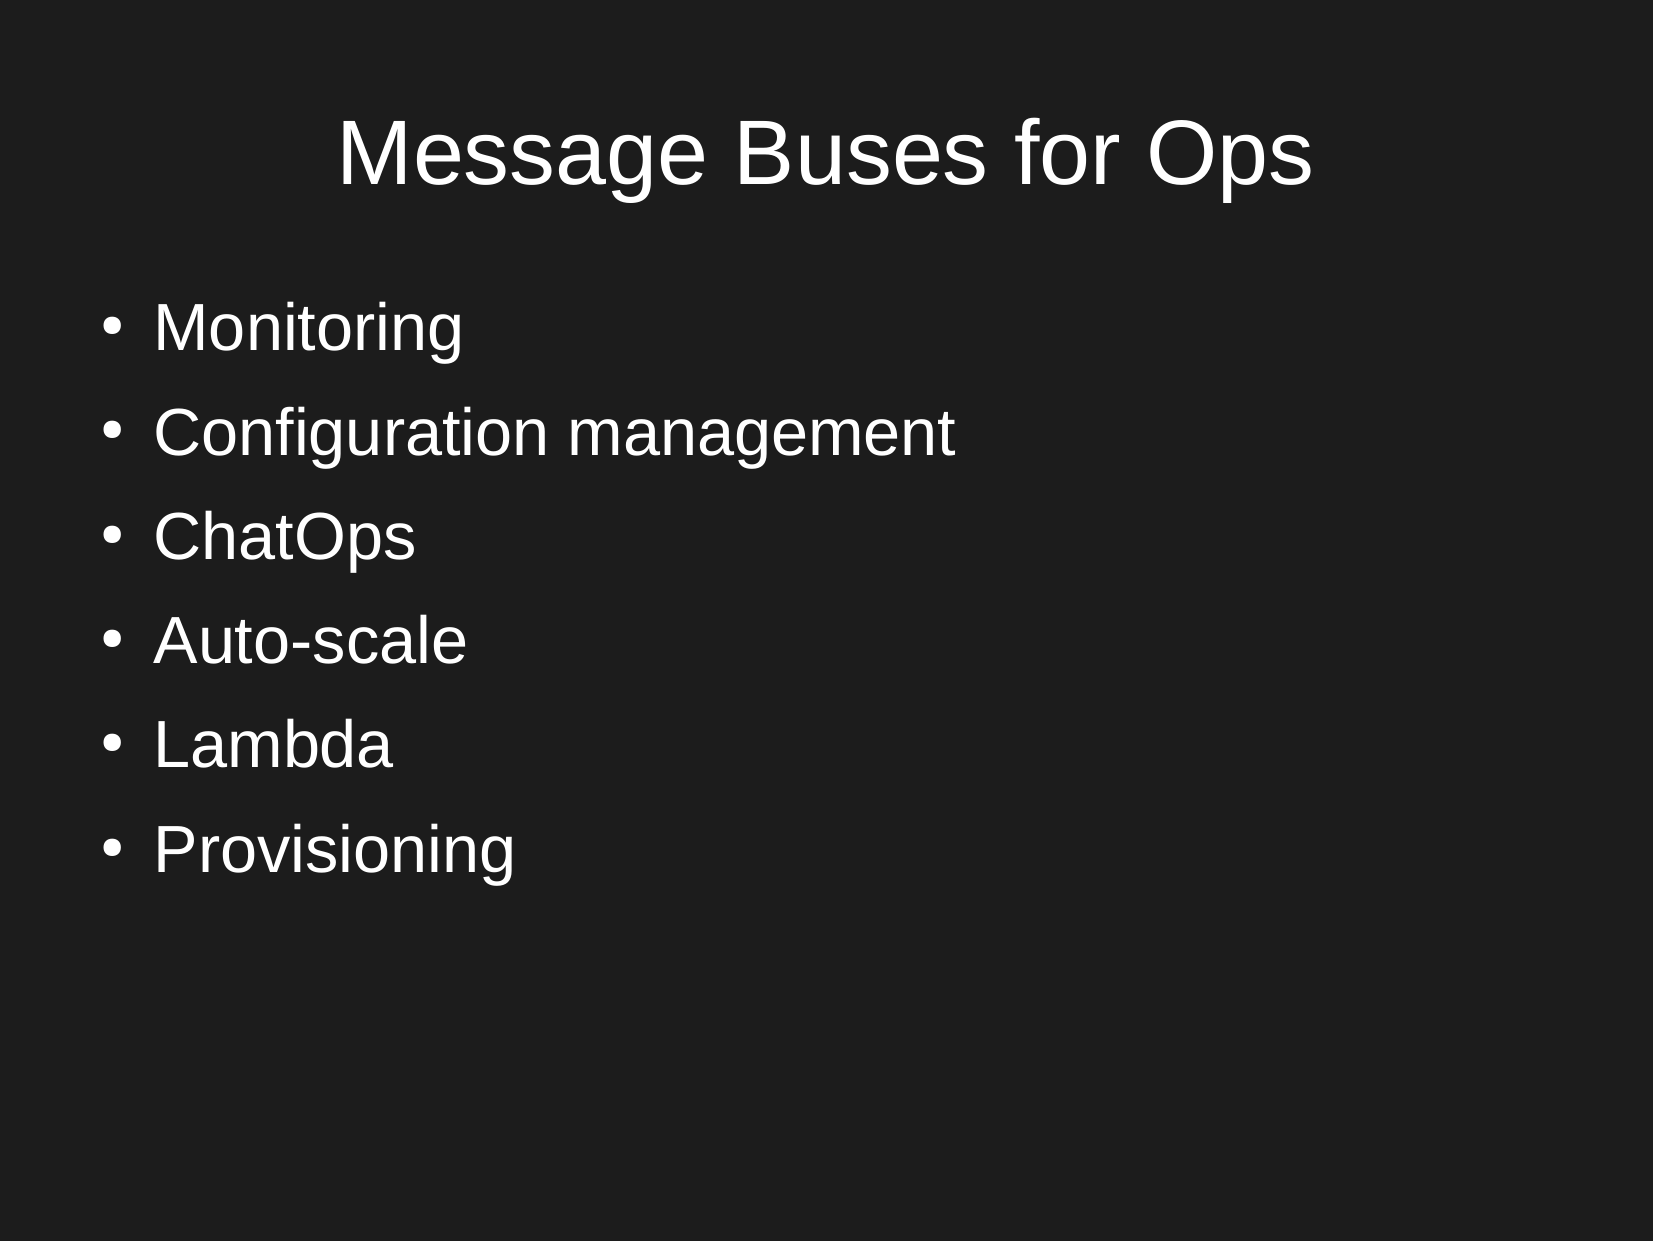

# Message Buses for Ops
Monitoring
Configuration management
ChatOps
Auto-scale
Lambda
Provisioning